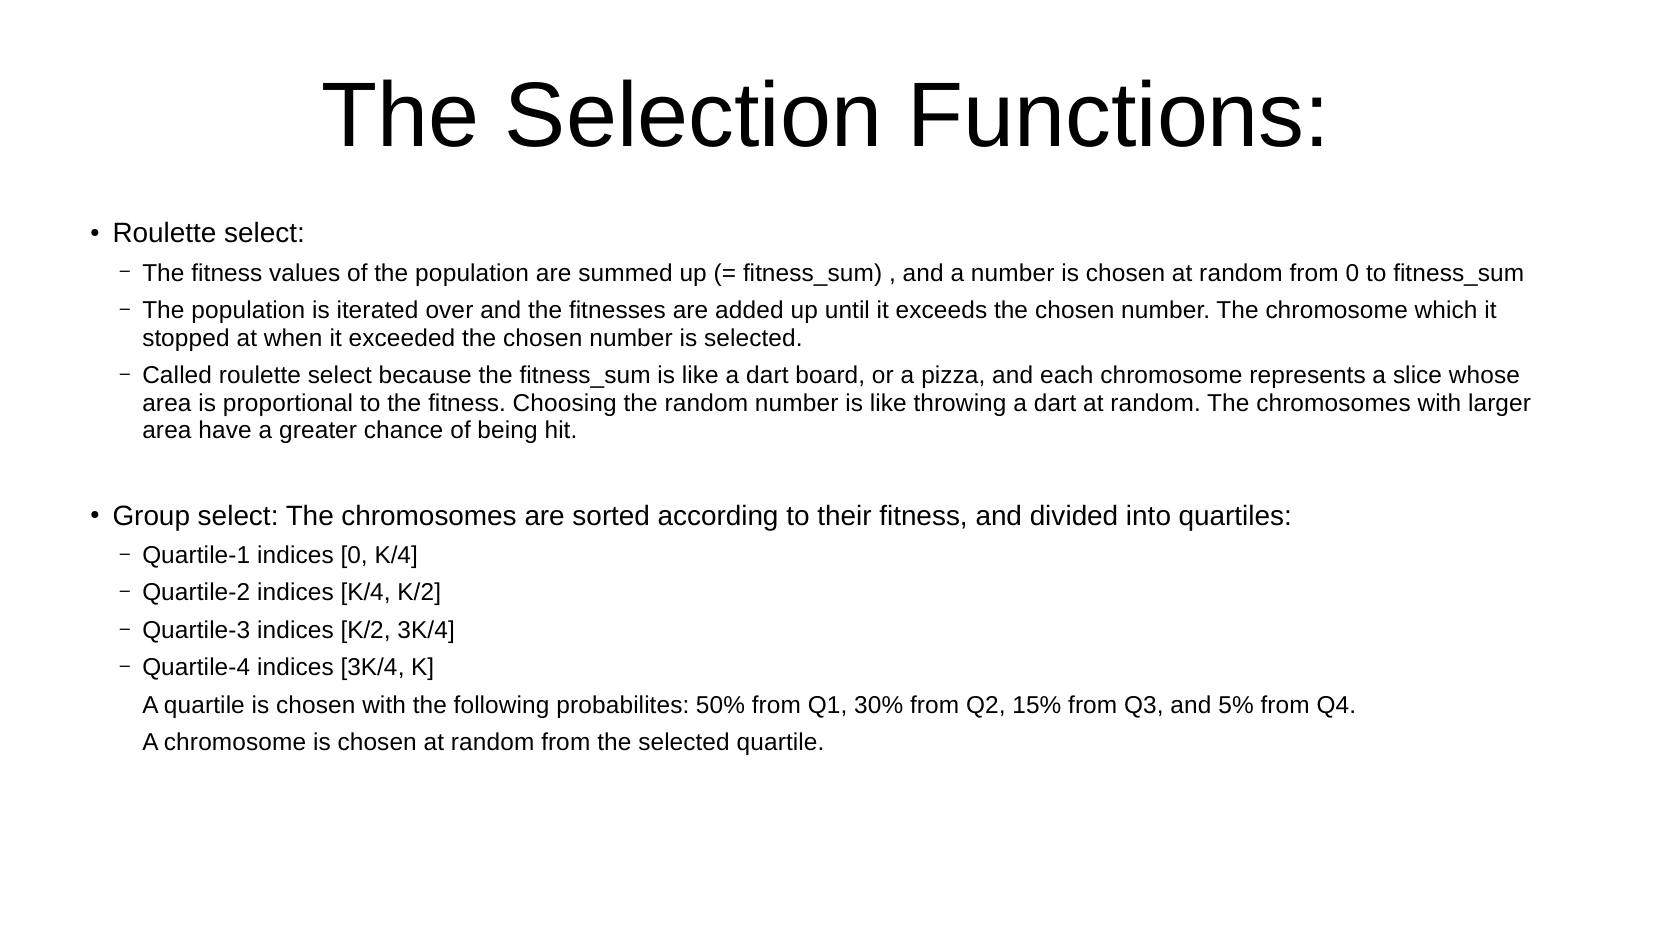

# The Selection Functions:
Roulette select:
The fitness values of the population are summed up (= fitness_sum) , and a number is chosen at random from 0 to fitness_sum
The population is iterated over and the fitnesses are added up until it exceeds the chosen number. The chromosome which it stopped at when it exceeded the chosen number is selected.
Called roulette select because the fitness_sum is like a dart board, or a pizza, and each chromosome represents a slice whose area is proportional to the fitness. Choosing the random number is like throwing a dart at random. The chromosomes with larger area have a greater chance of being hit.
Group select: The chromosomes are sorted according to their fitness, and divided into quartiles:
Quartile-1 indices [0, K/4]
Quartile-2 indices [K/4, K/2]
Quartile-3 indices [K/2, 3K/4]
Quartile-4 indices [3K/4, K]
A quartile is chosen with the following probabilites: 50% from Q1, 30% from Q2, 15% from Q3, and 5% from Q4.
A chromosome is chosen at random from the selected quartile.